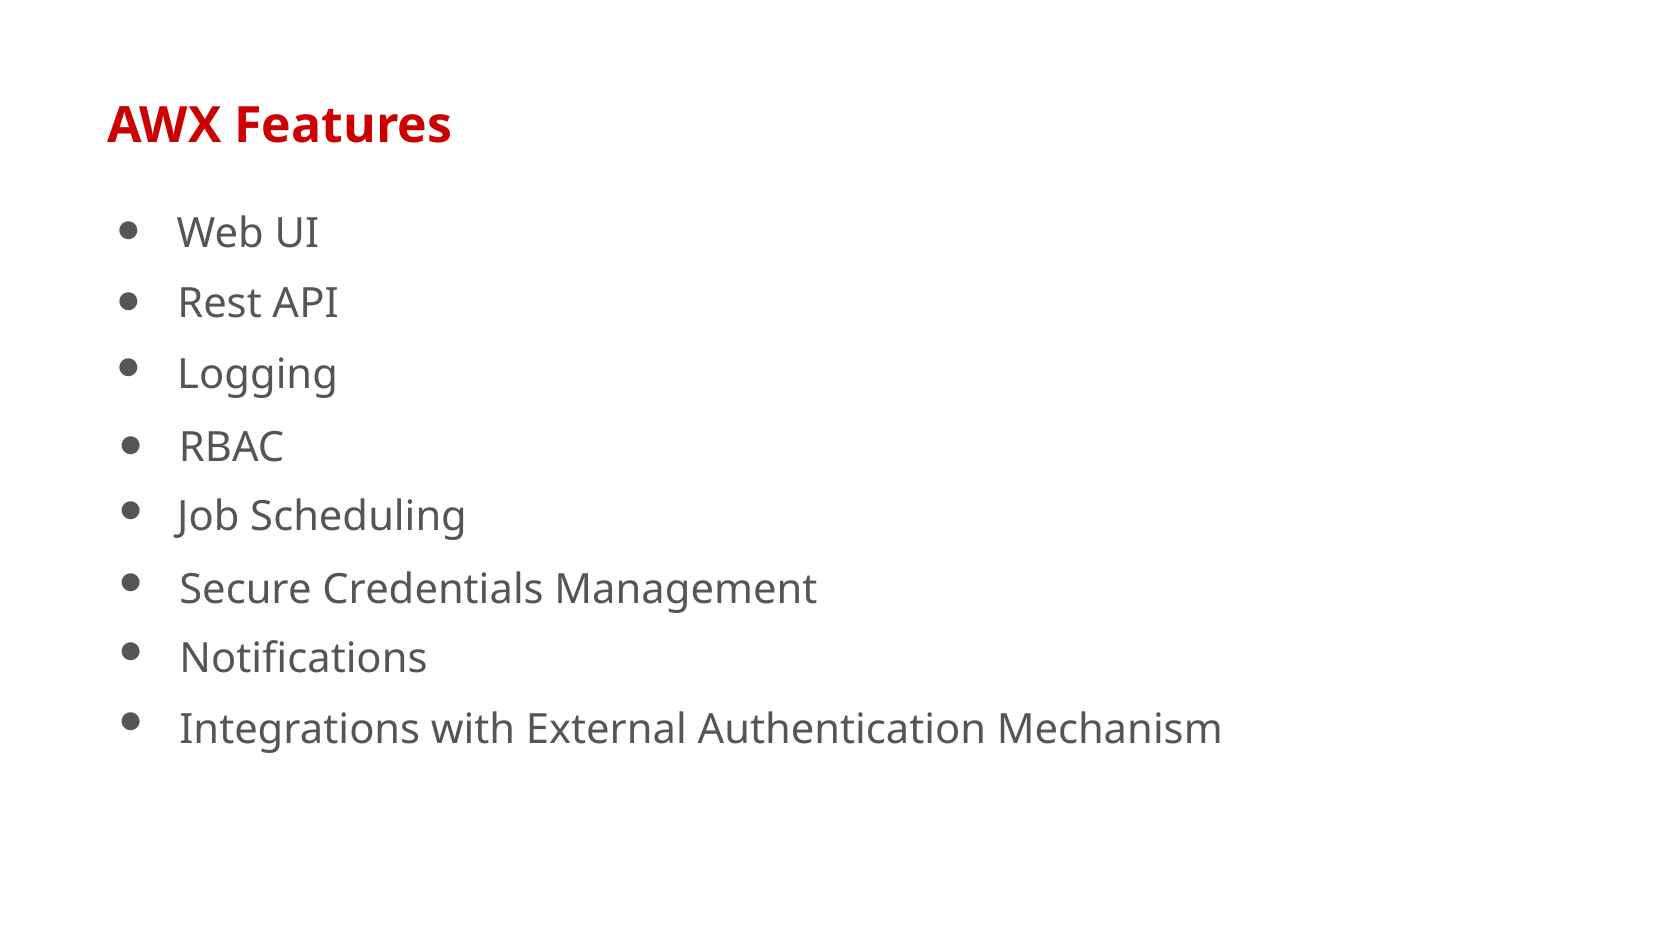

AWX Features
Web UI
●
Rest API
●
●
Logging
RBAC
●
●
Job Scheduling
●
Secure Credentials Management
●
Notifications
●
Integrations with External Authentication Mechanism